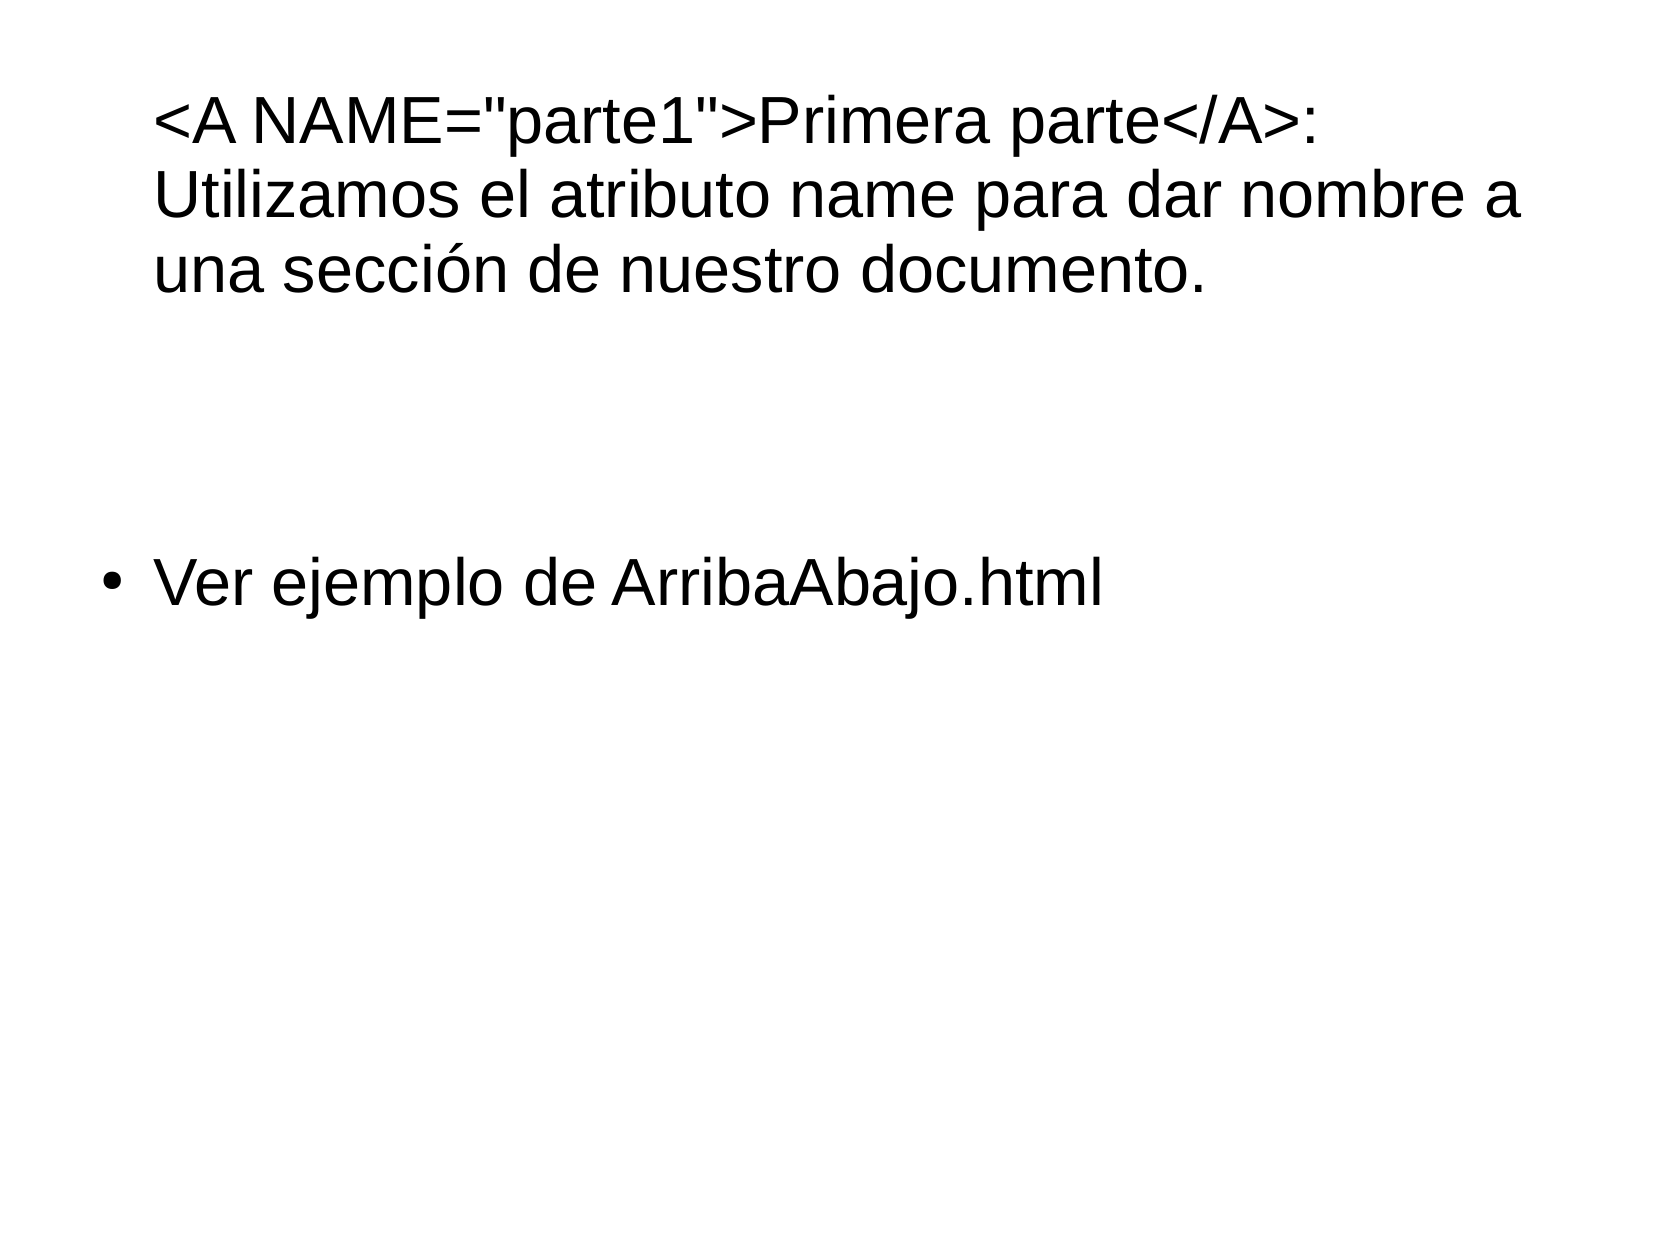

# <A NAME="parte1">Primera parte</A>: Utilizamos el atributo name para dar nombre a una sección de nuestro documento.
Ver ejemplo de ArribaAbajo.html